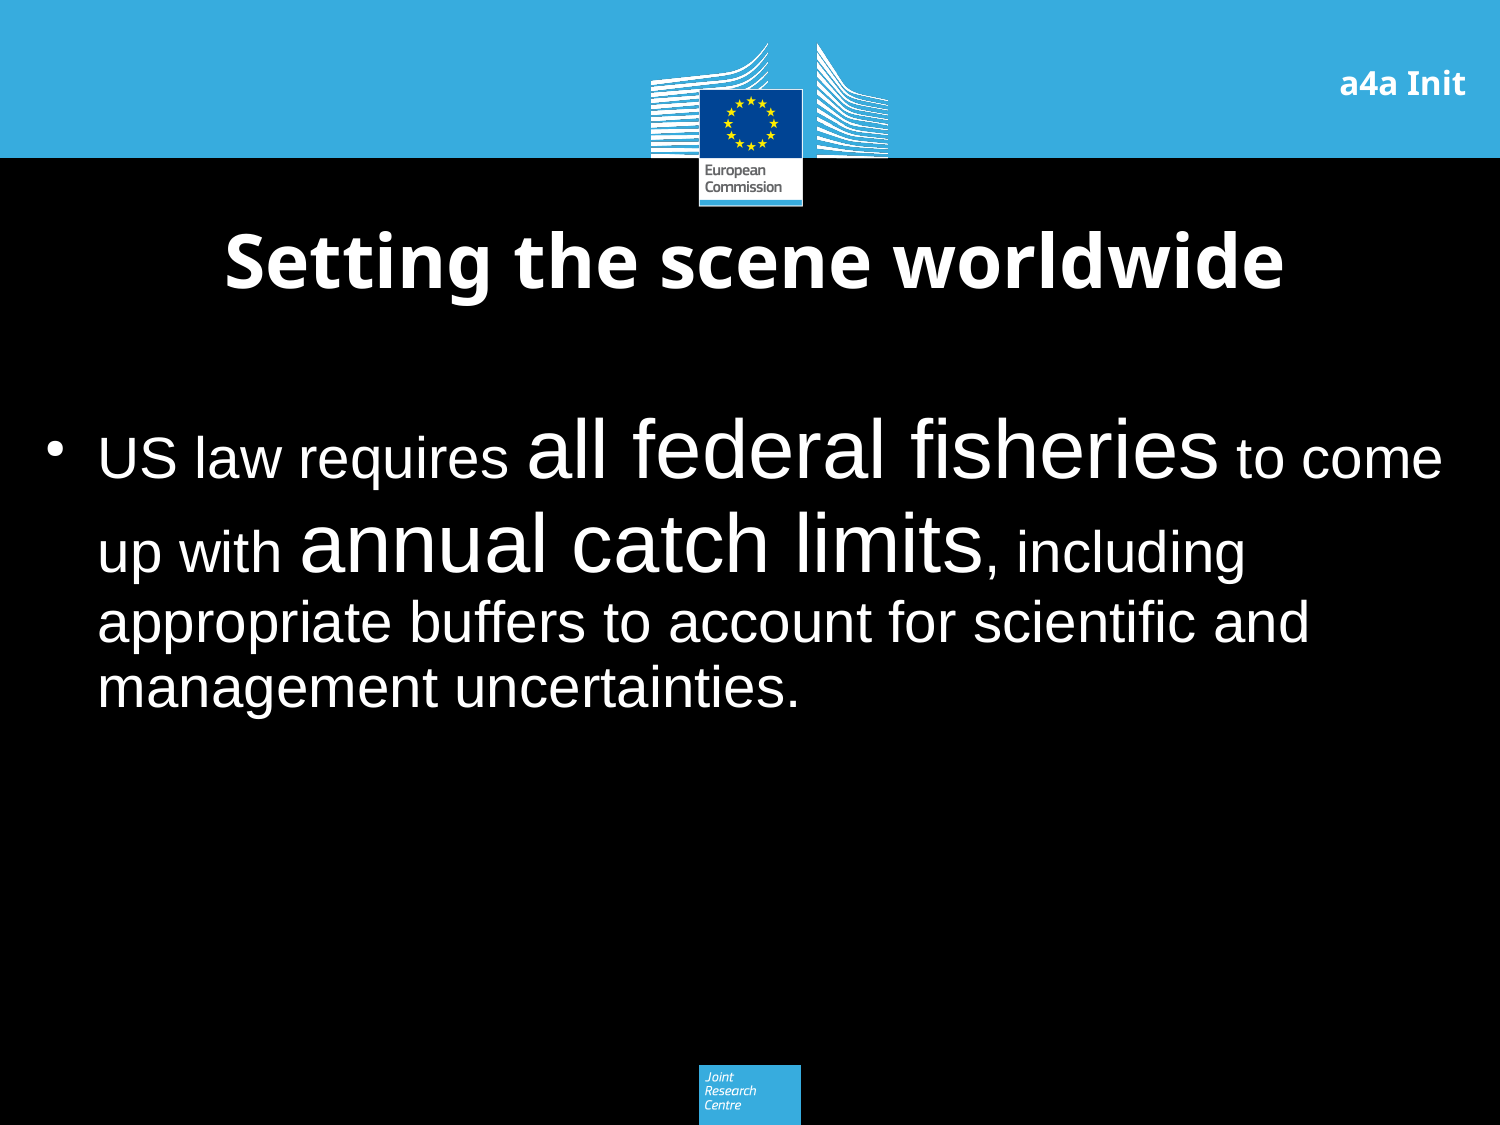

a4a Init
# Setting the scene worldwide
US law requires all federal fisheries to come up with annual catch limits, including appropriate buffers to account for scientific and management uncertainties.